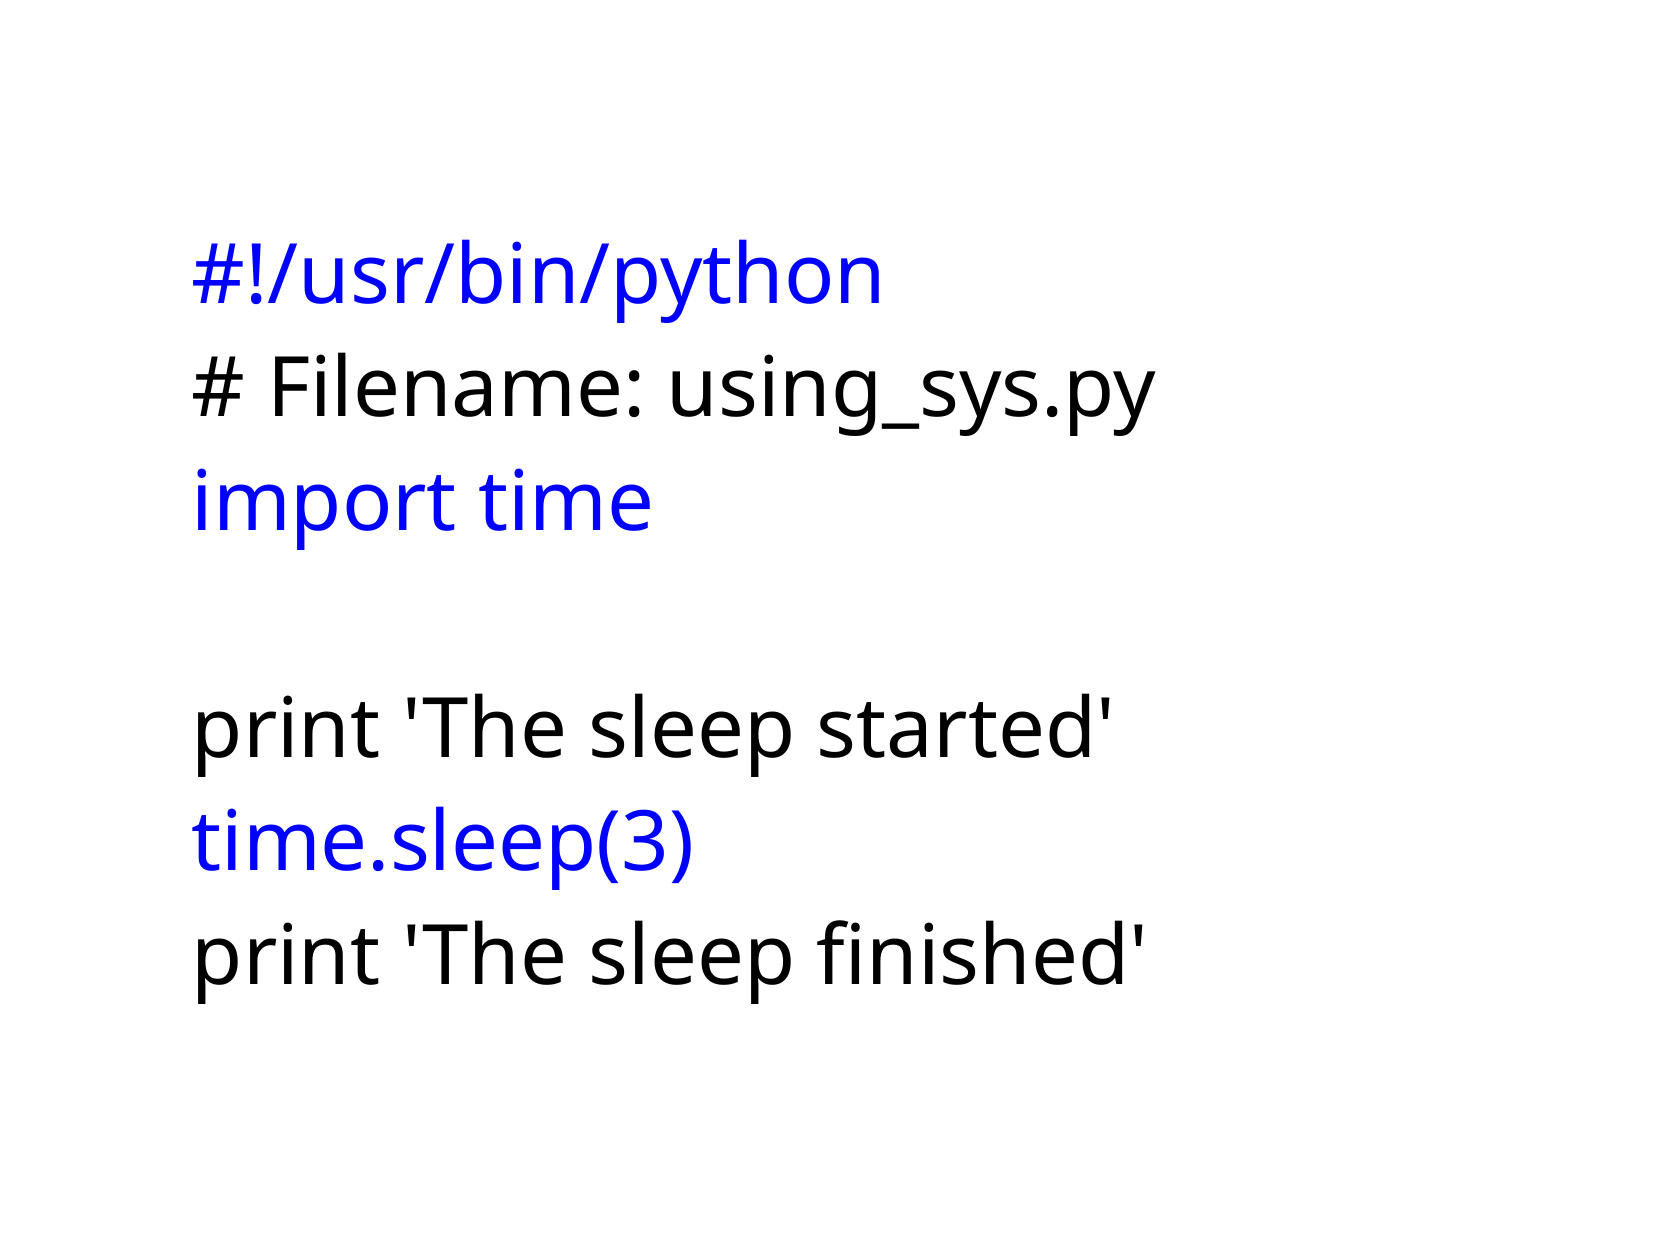

#!/usr/bin/python
# Filename: using_sys.py
import time
print 'The sleep started'
time.sleep(3)
print 'The sleep finished'